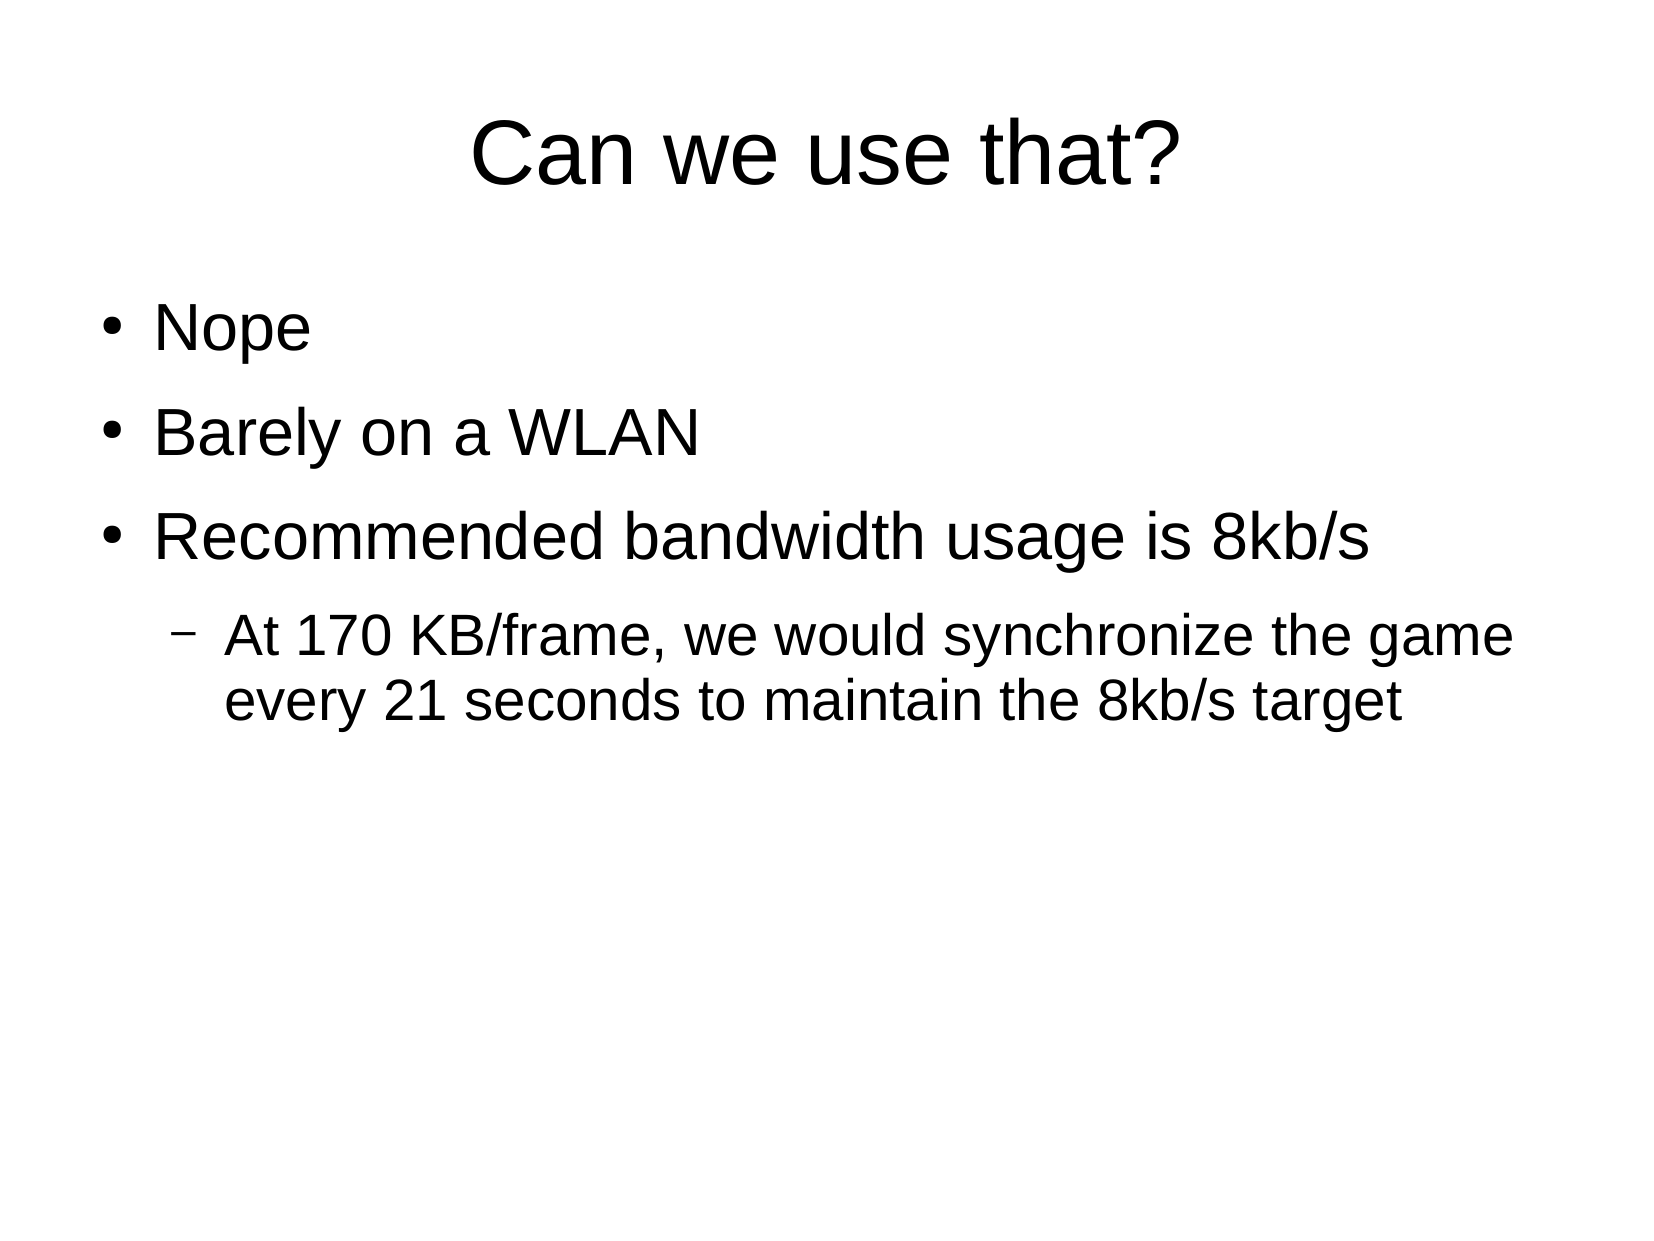

# Can we use that?
Nope
Barely on a WLAN
Recommended bandwidth usage is 8kb/s
At 170 KB/frame, we would synchronize the game every 21 seconds to maintain the 8kb/s target